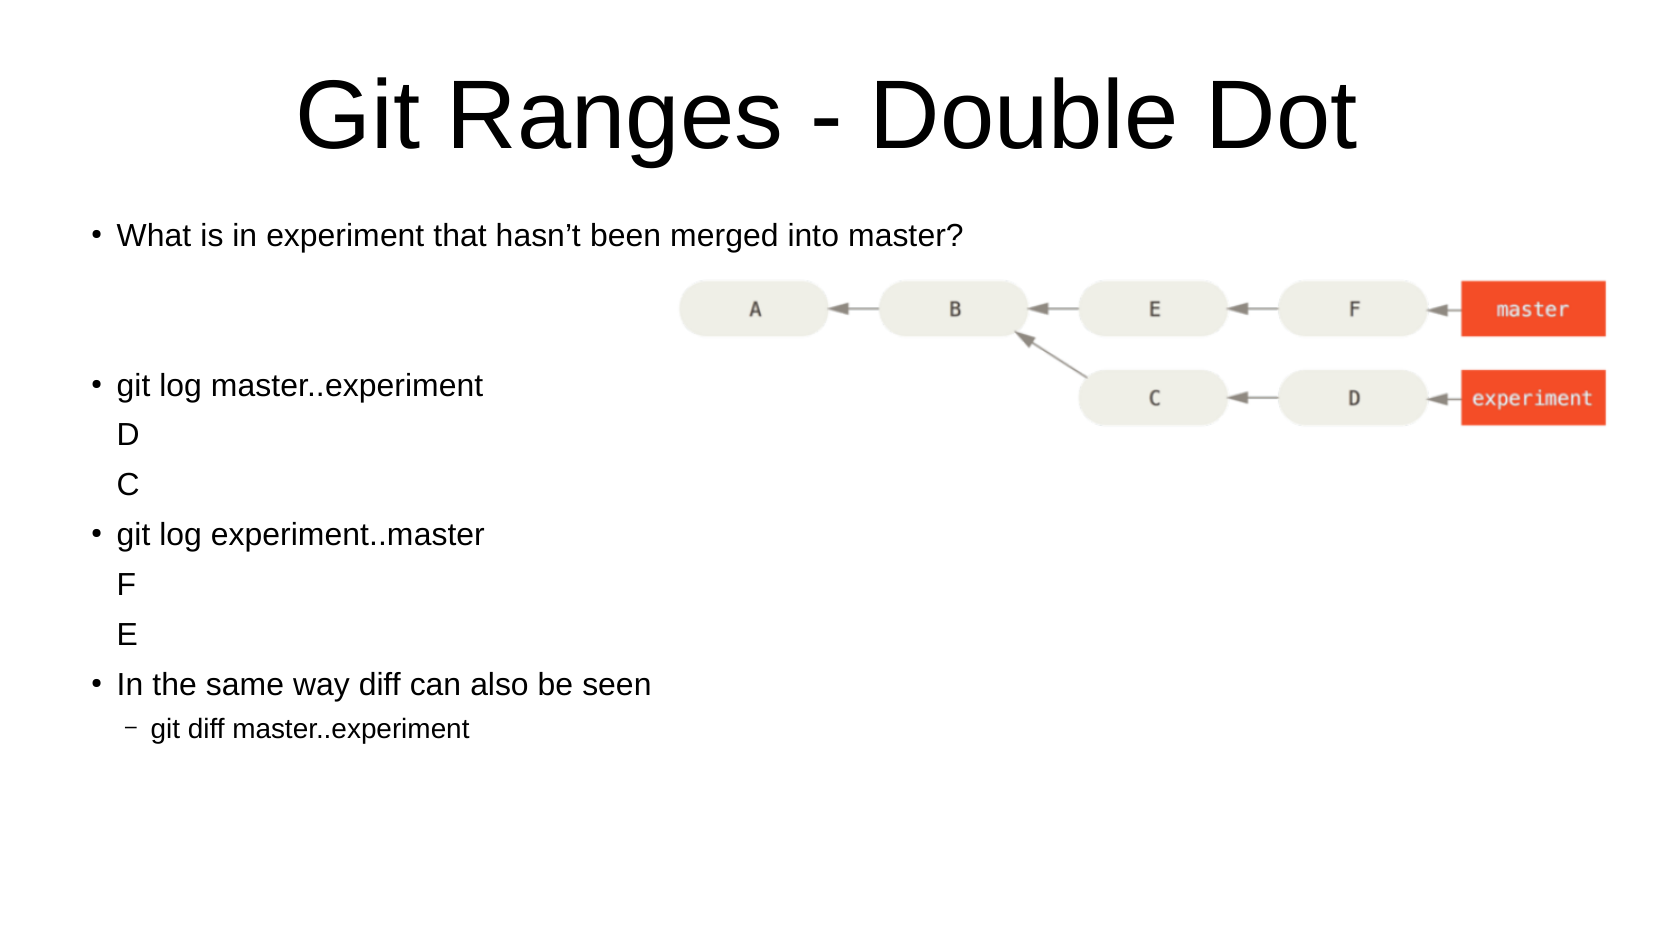

# Git Ranges - Double Dot
What is in experiment that hasn’t been merged into master?
git log master..experiment
D
C
git log experiment..master
F
E
In the same way diff can also be seen
git diff master..experiment